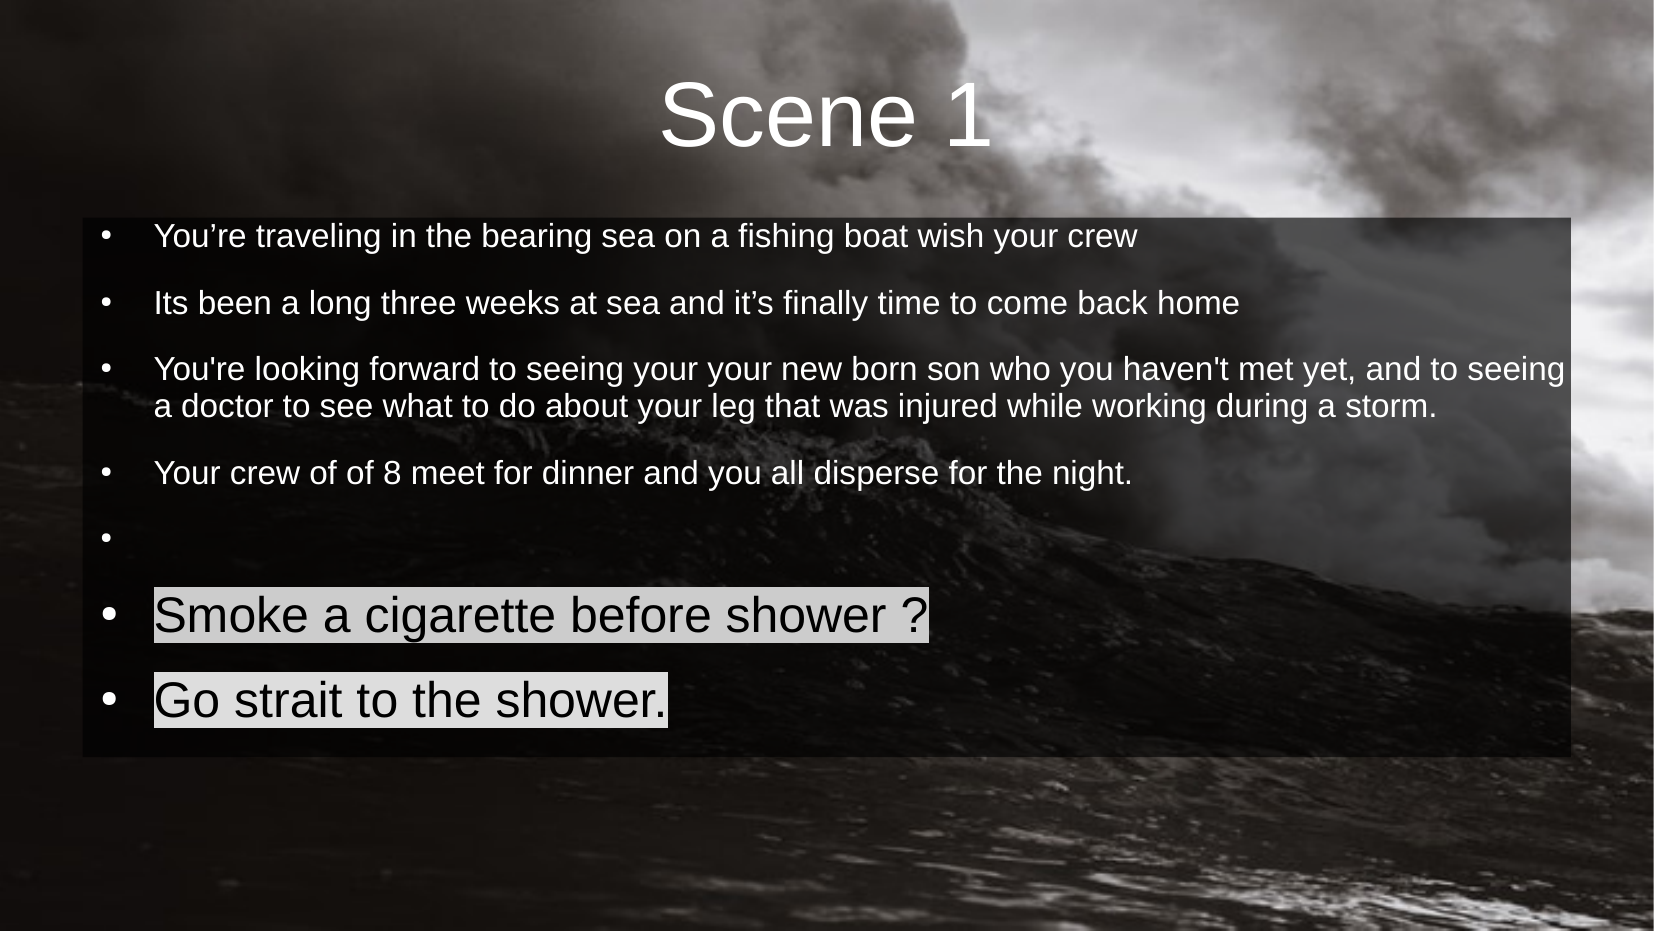

# Scene 1
You’re traveling in the bearing sea on a fishing boat wish your crew
Its been a long three weeks at sea and it’s finally time to come back home
You're looking forward to seeing your your new born son who you haven't met yet, and to seeing a doctor to see what to do about your leg that was injured while working during a storm.
Your crew of of 8 meet for dinner and you all disperse for the night.
Smoke a cigarette before shower ?
Go strait to the shower.